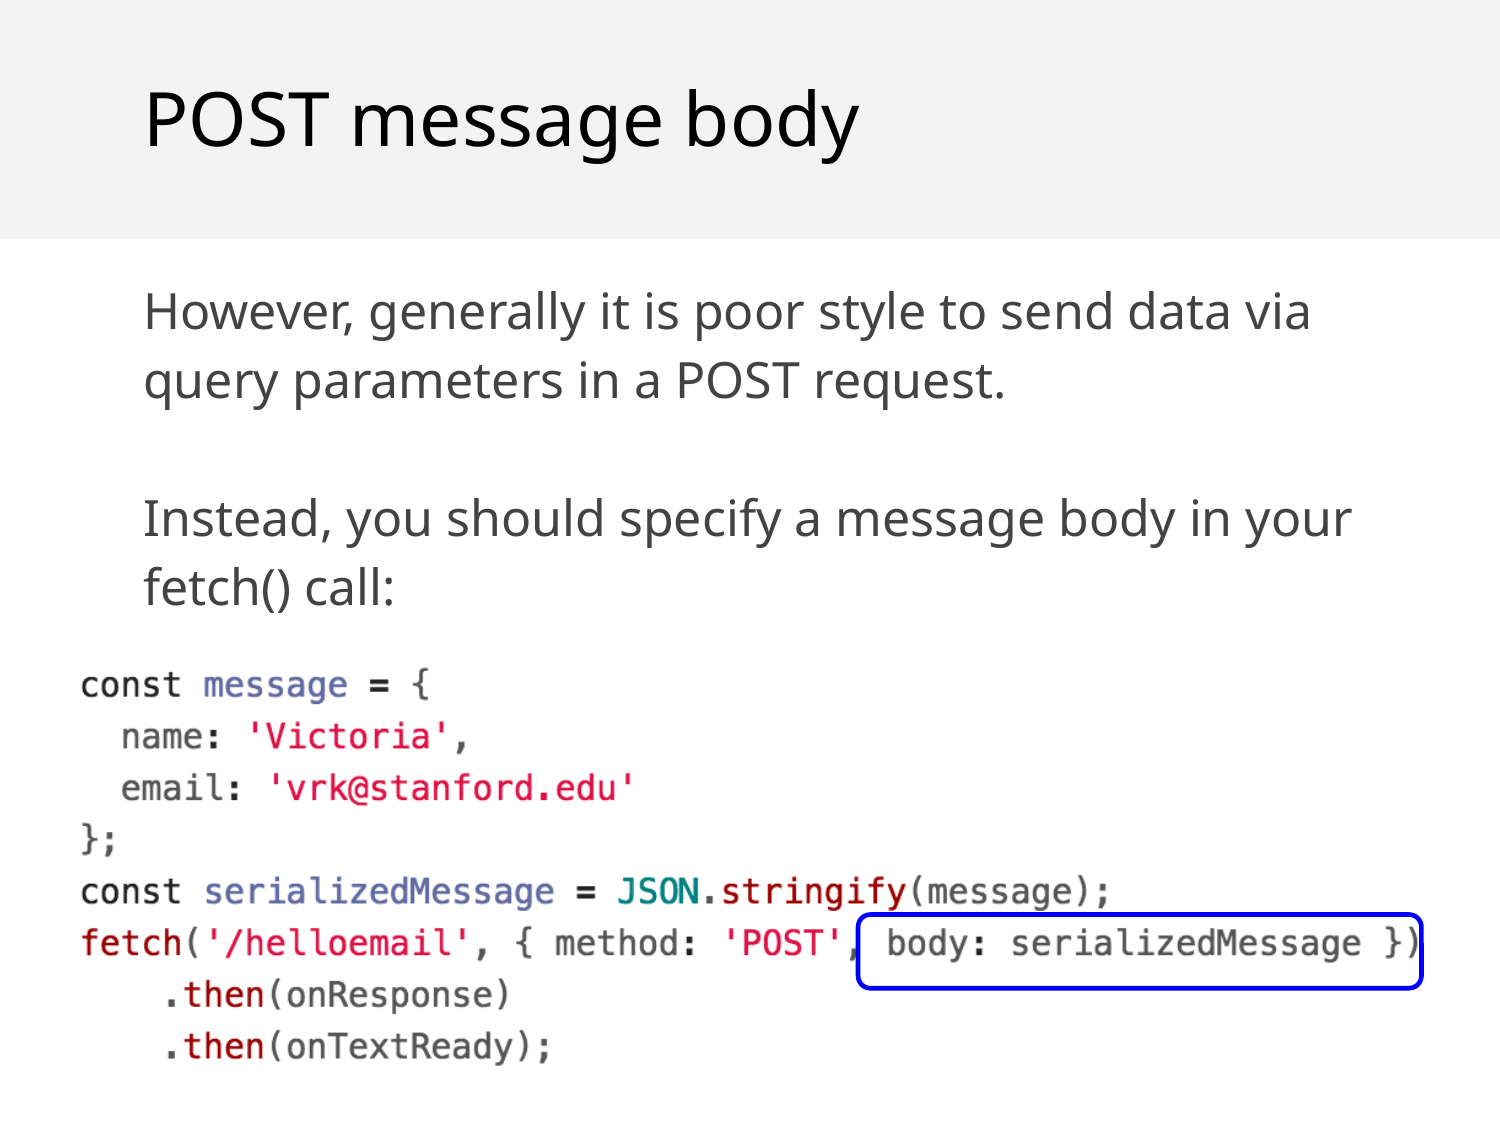

# POST message body
However, generally it is poor style to send data via query parameters in a POST request.
Instead, you should specify a message body in your fetch() call: